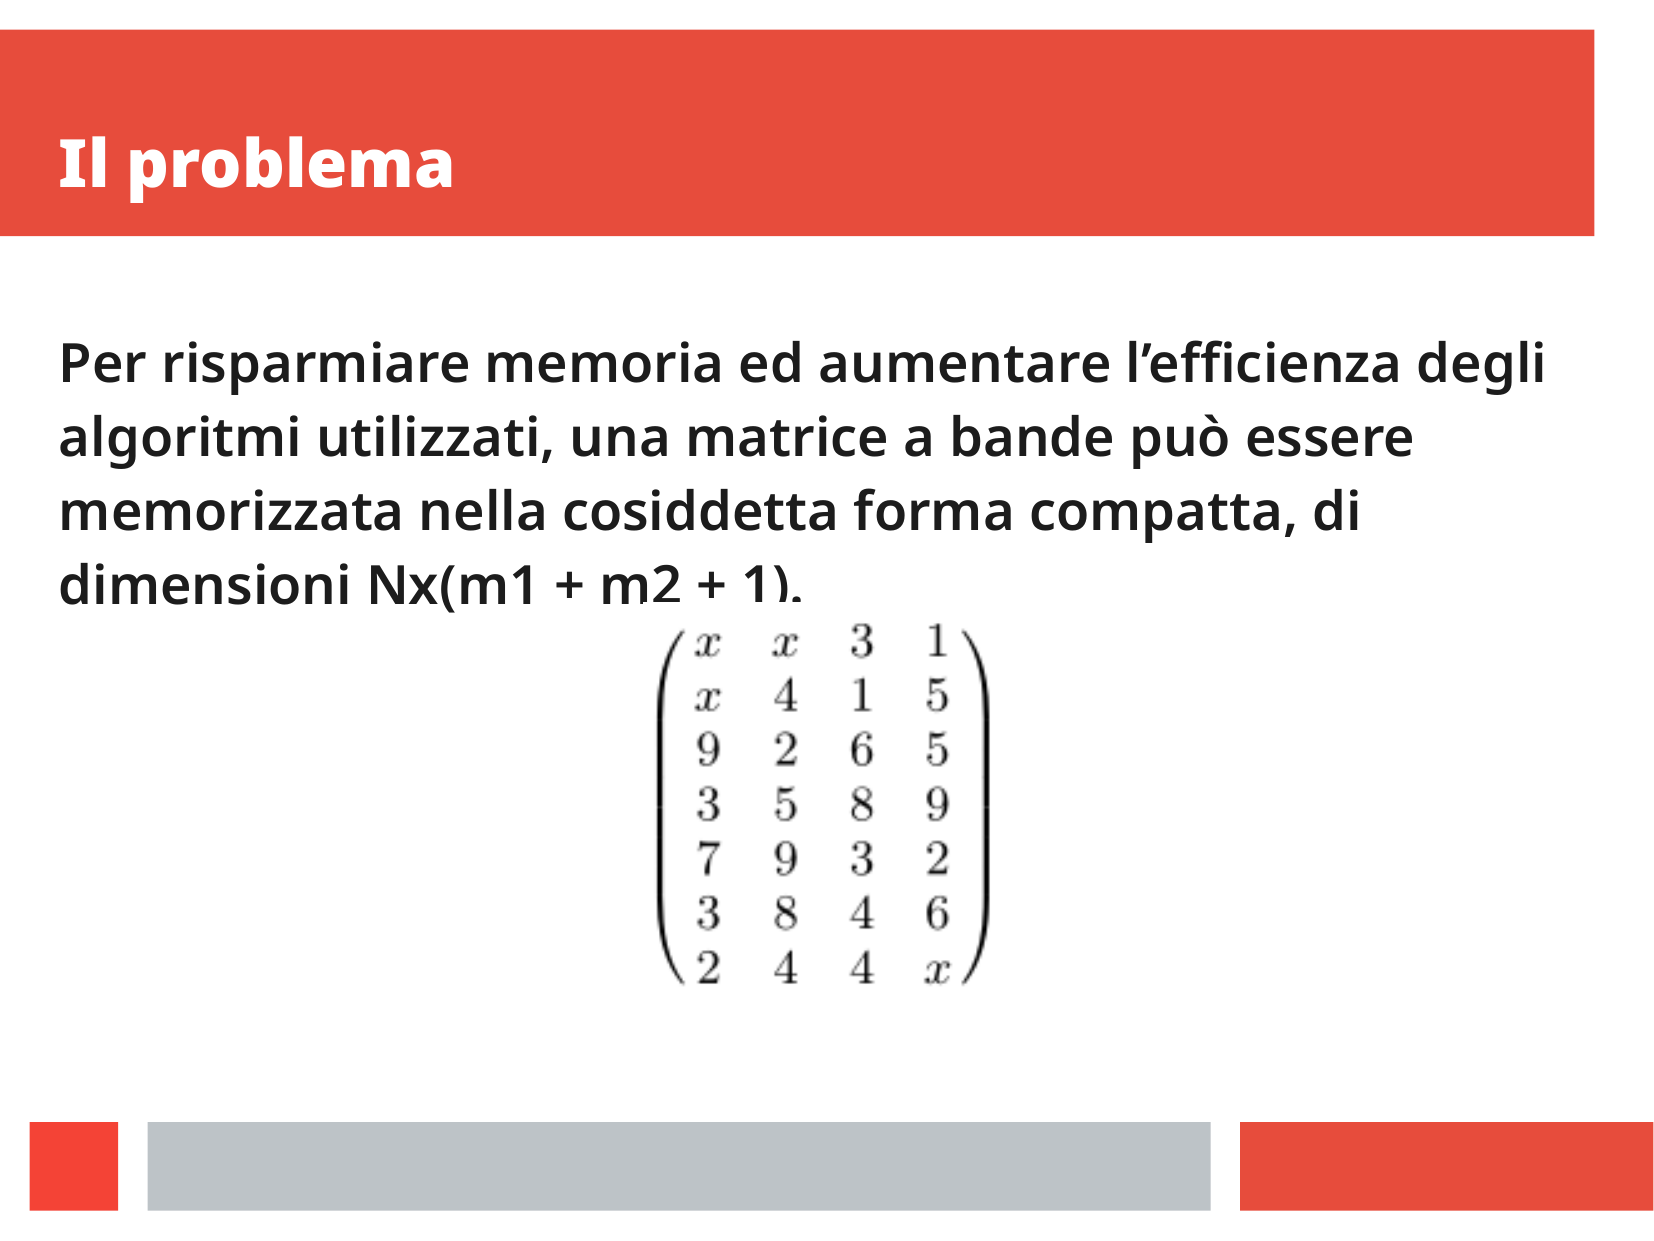

# Il problema
Per risparmiare memoria ed aumentare l’efficienza degli algoritmi utilizzati, una matrice a bande può essere memorizzata nella cosiddetta forma compatta, di dimensioni Nx(m1 + m2 + 1).